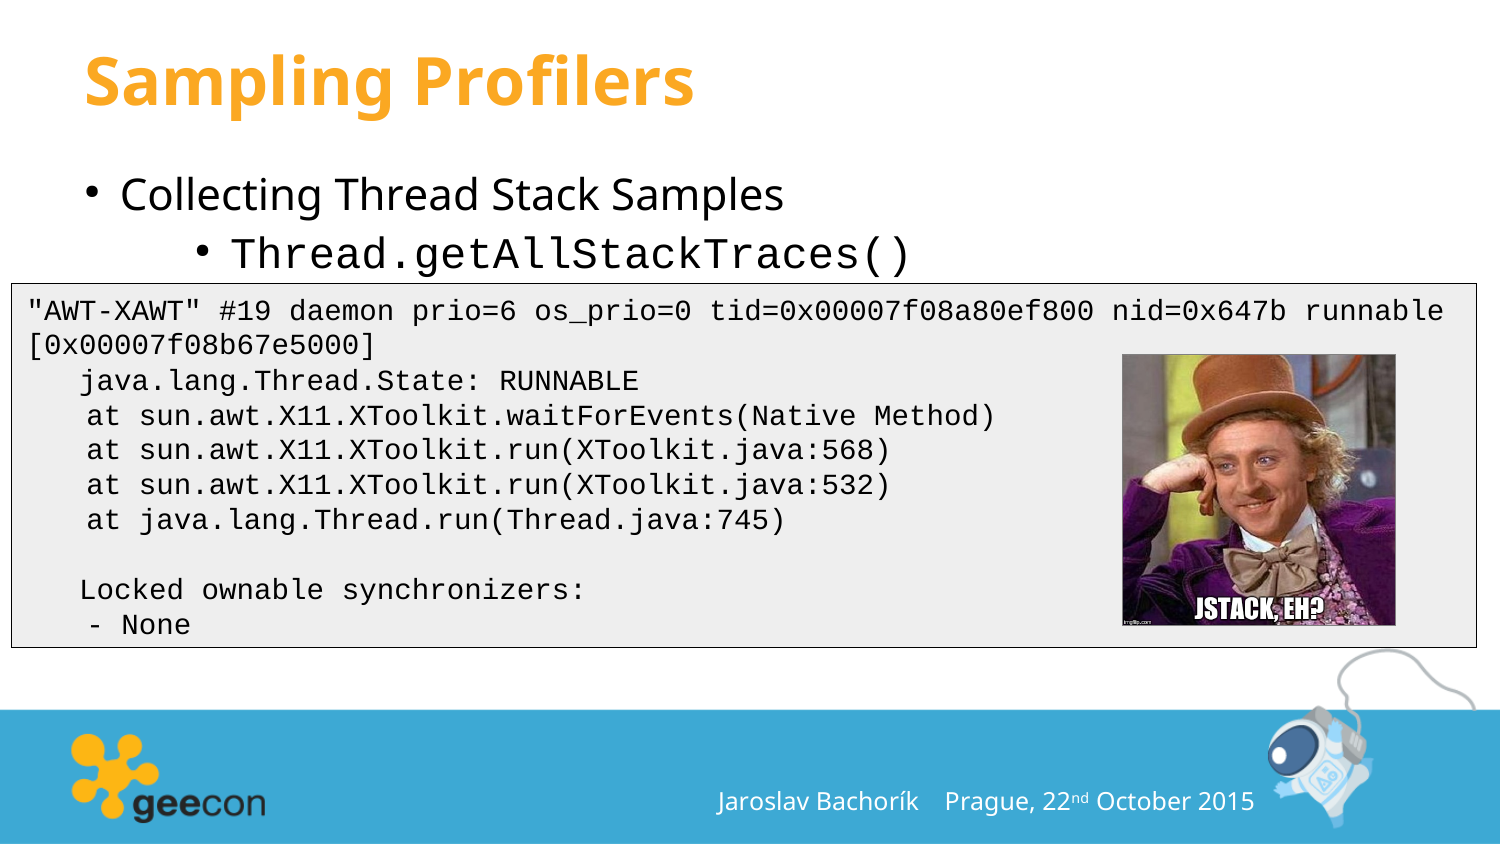

# Sampling Profilers
Collecting Thread Stack Samples
Thread.getAllStackTraces()
"AWT-XAWT" #19 daemon prio=6 os_prio=0 tid=0x00007f08a80ef800 nid=0x647b runnable [0x00007f08b67e5000]
 java.lang.Thread.State: RUNNABLE
	at sun.awt.X11.XToolkit.waitForEvents(Native Method)
	at sun.awt.X11.XToolkit.run(XToolkit.java:568)
	at sun.awt.X11.XToolkit.run(XToolkit.java:532)
	at java.lang.Thread.run(Thread.java:745)
 Locked ownable synchronizers:
	- None
Jaroslav Bachorík Prague, 22nd October 2015